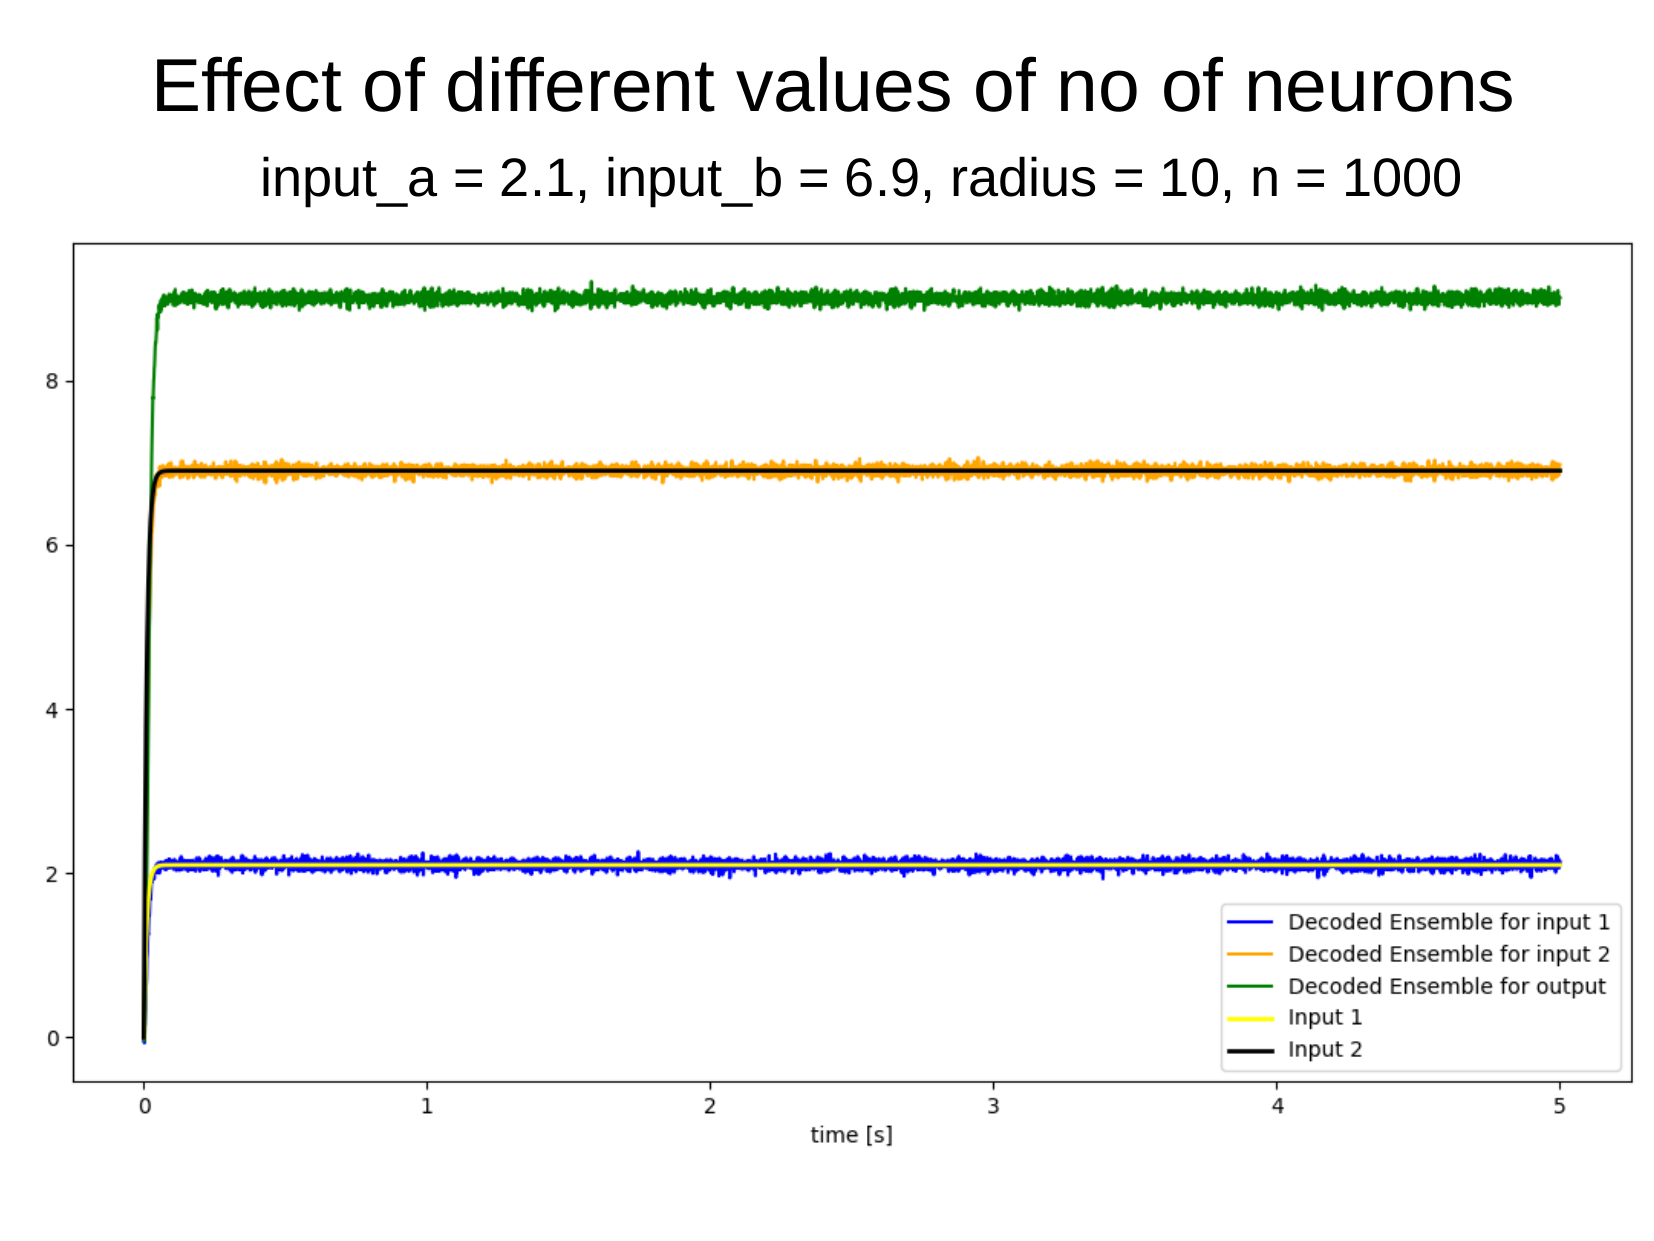

# Effect of different values of no of neurons
input_a = 2.1, input_b = 6.9, radius = 10, n = 1000